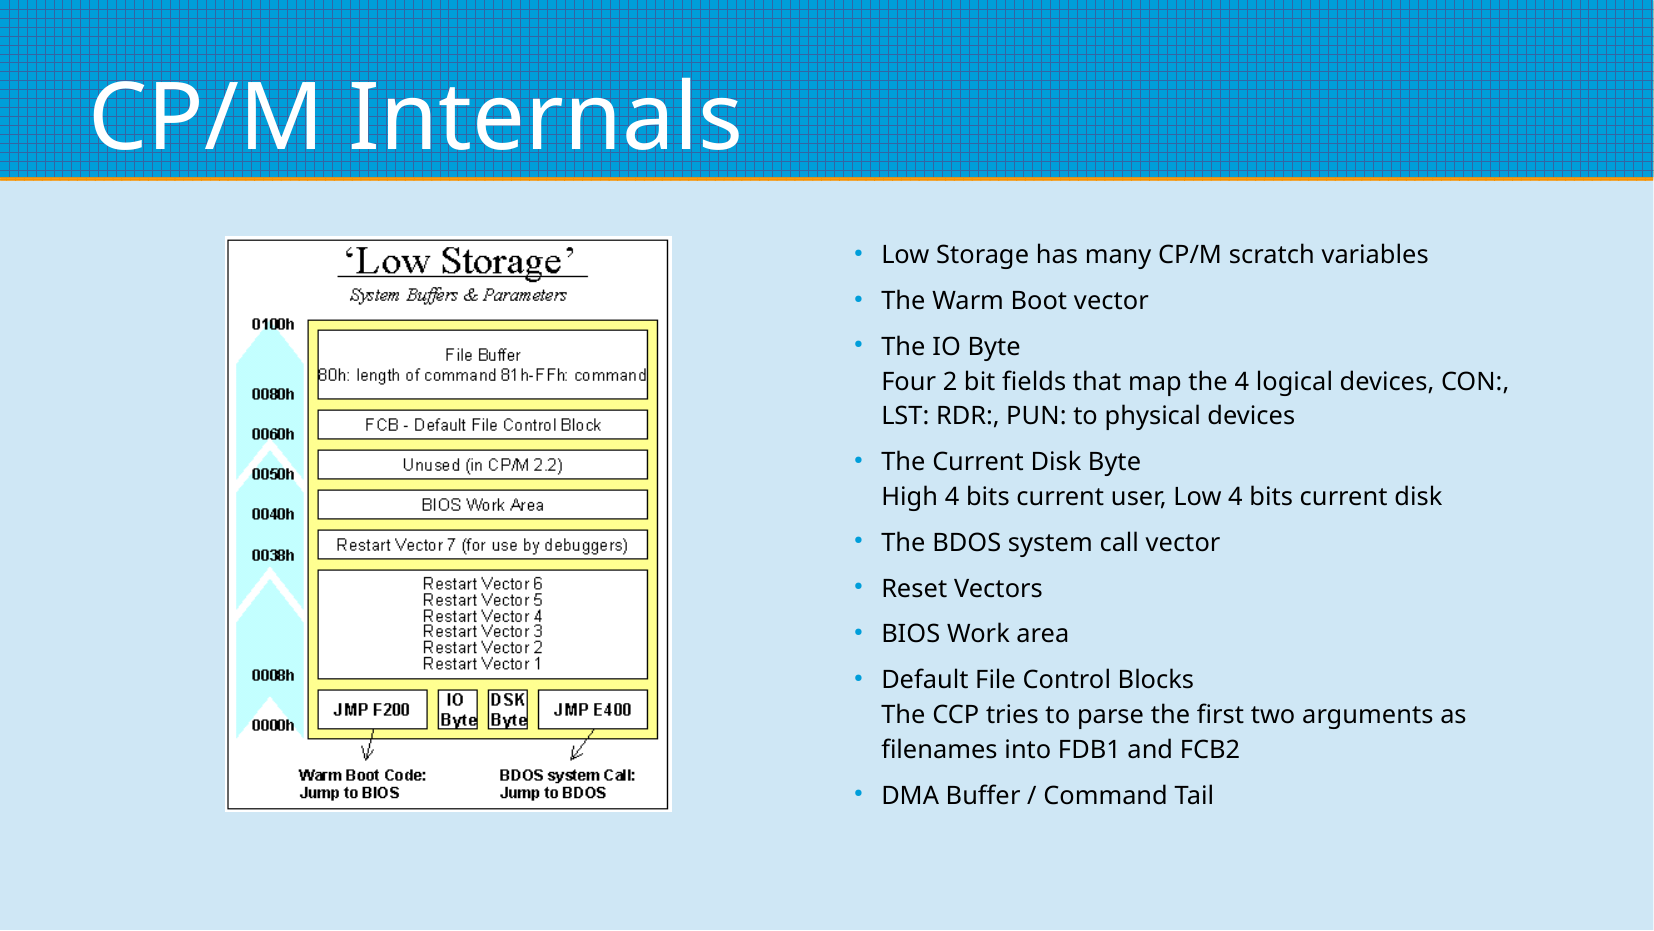

# CP/M Internals
Low Storage has many CP/M scratch variables
The Warm Boot vector
The IO Byte
Four 2 bit fields that map the 4 logical devices, CON:, LST: RDR:, PUN: to physical devices
The Current Disk Byte
High 4 bits current user, Low 4 bits current disk
The BDOS system call vector
Reset Vectors
BIOS Work area
Default File Control Blocks
The CCP tries to parse the first two arguments as filenames into FDB1 and FCB2
DMA Buffer / Command Tail